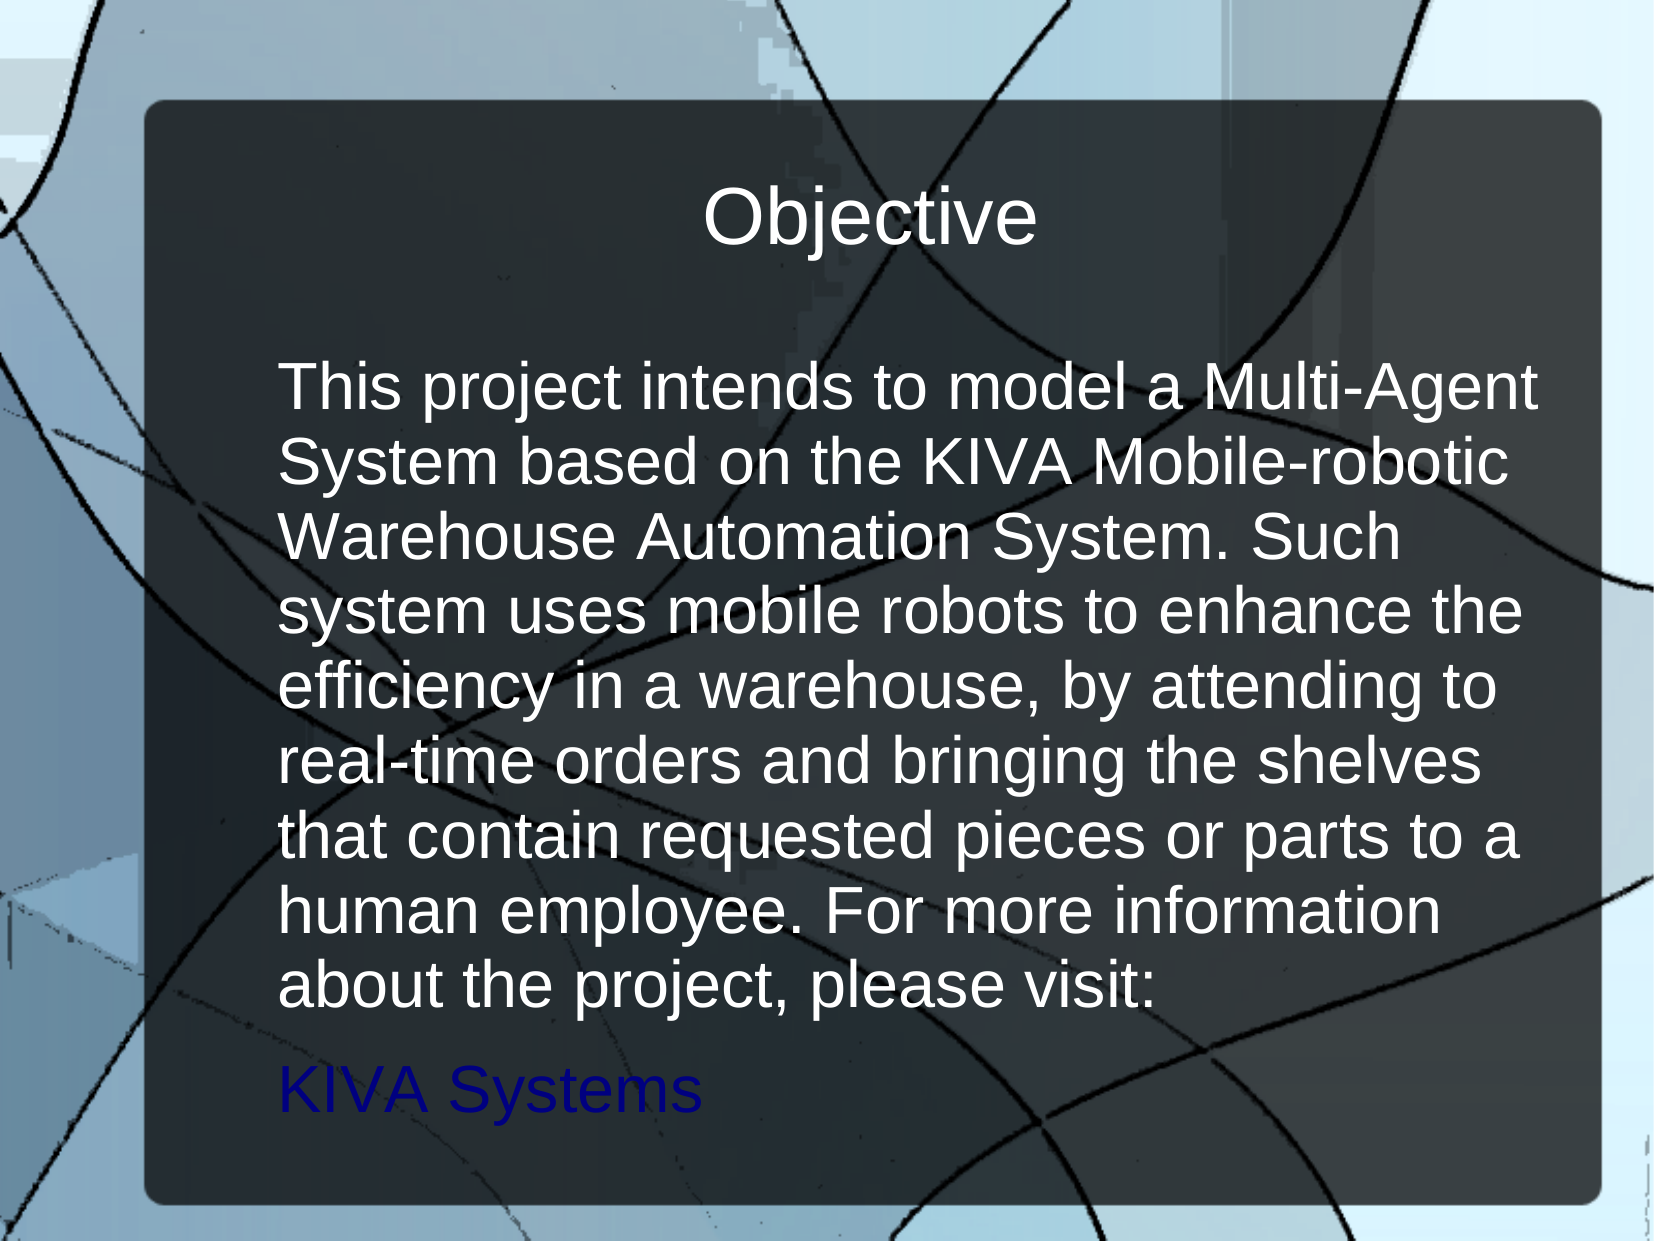

# Objective
This project intends to model a Multi-Agent System based on the KIVA Mobile-robotic Warehouse Automation System. Such system uses mobile robots to enhance the efficiency in a warehouse, by attending to real-time orders and bringing the shelves that contain requested pieces or parts to a human employee. For more information about the project, please visit:
KIVA Systems